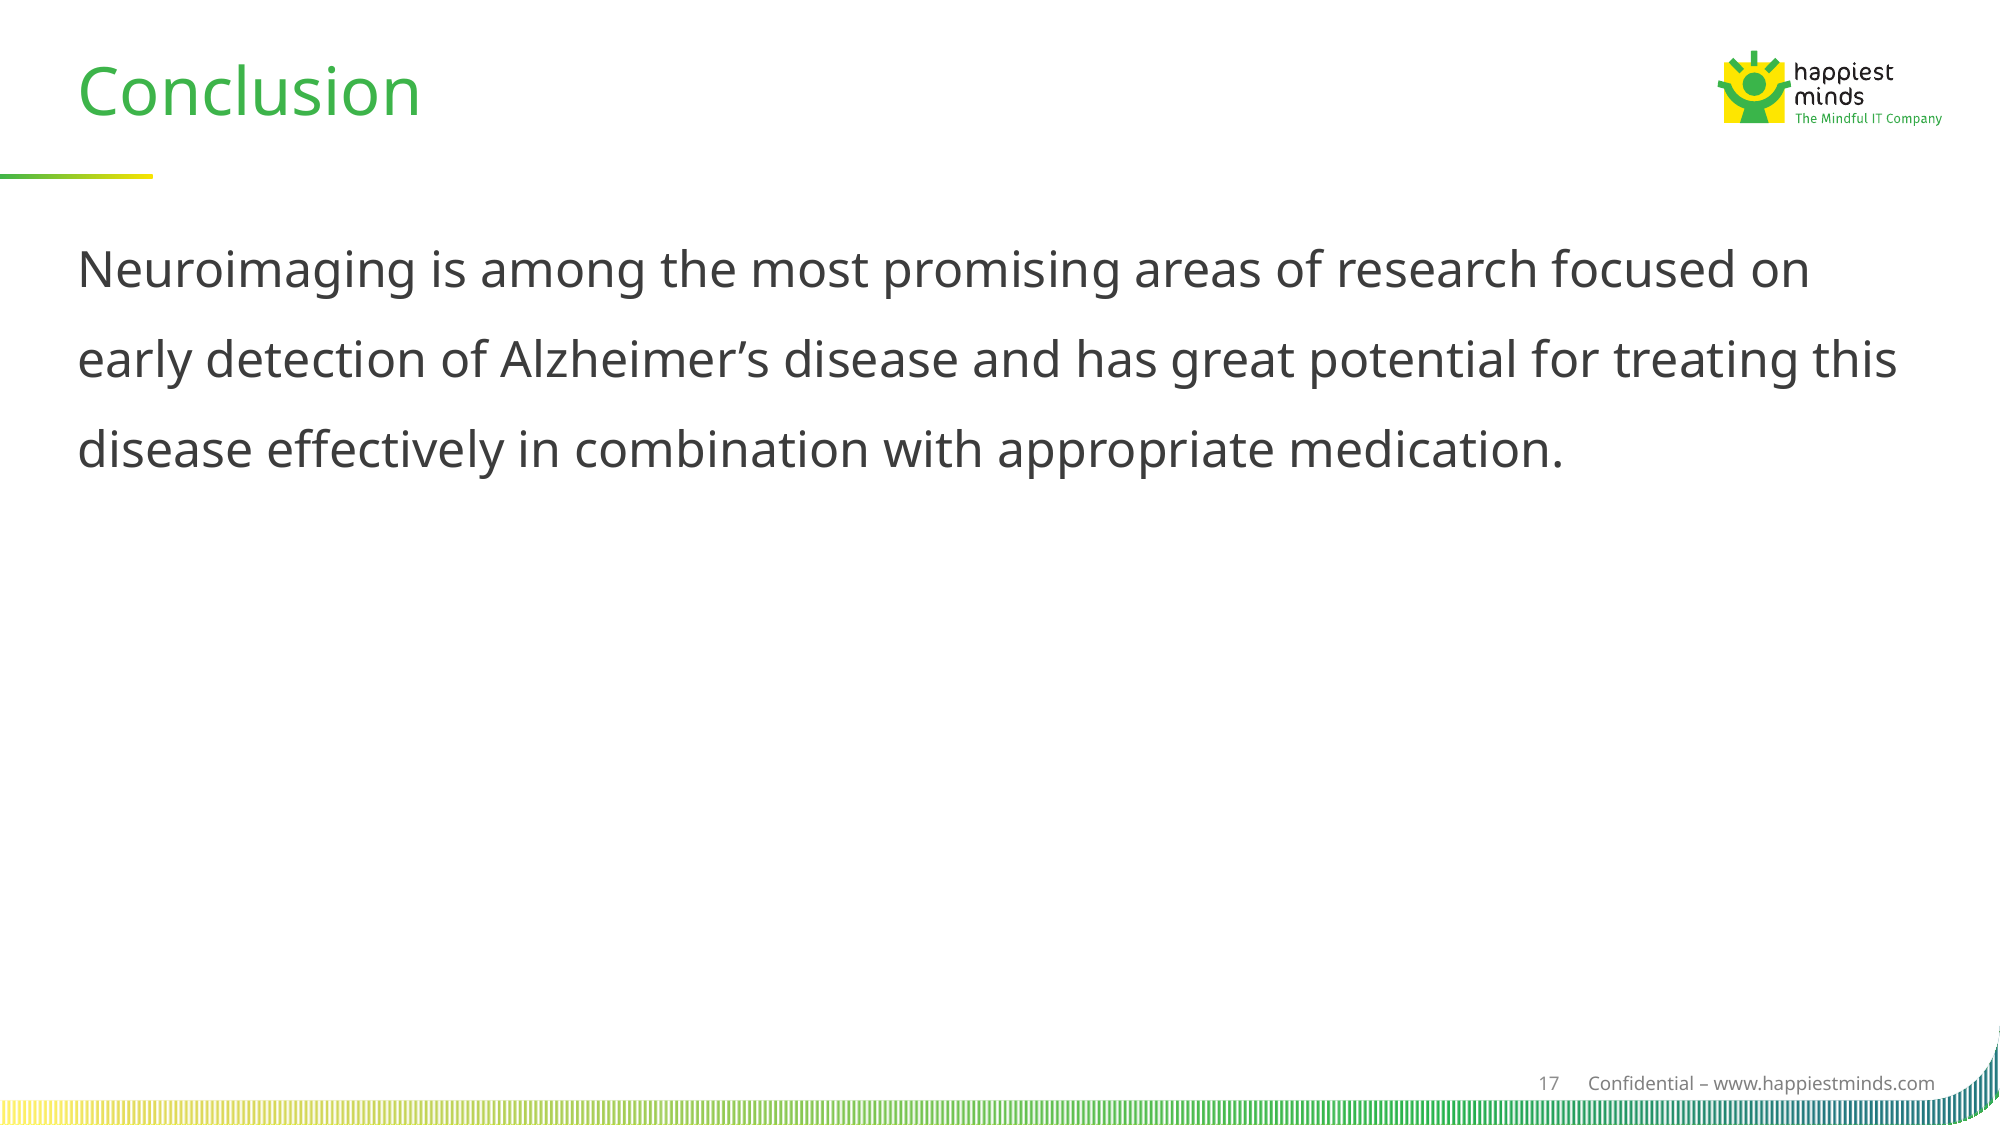

# Conclusion
Neuroimaging is among the most promising areas of research focused on early detection of Alzheimer’s disease and has great potential for treating this disease effectively in combination with appropriate medication.